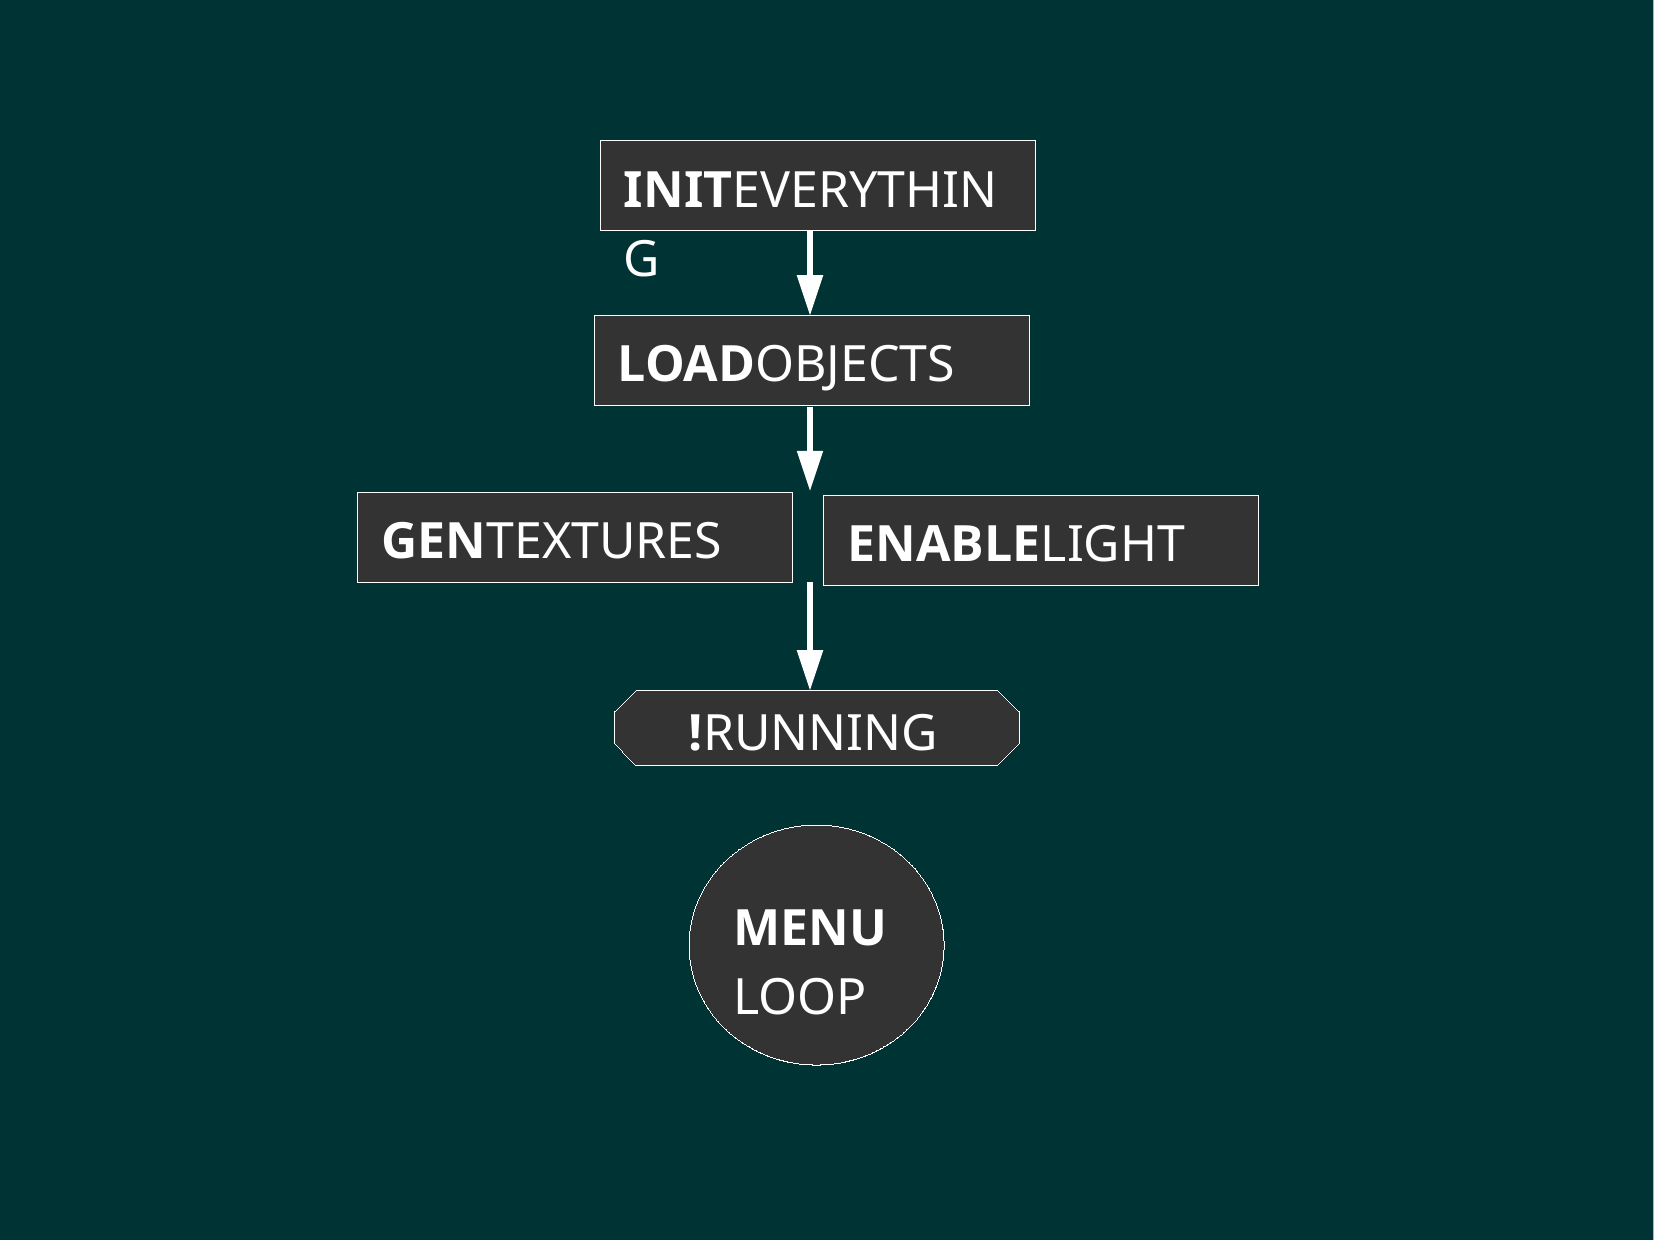

INITEVERYTHING
LOADOBJECTS
GENTEXTURES
ENABLELIGHT
!RUNNING
MENU
LOOP